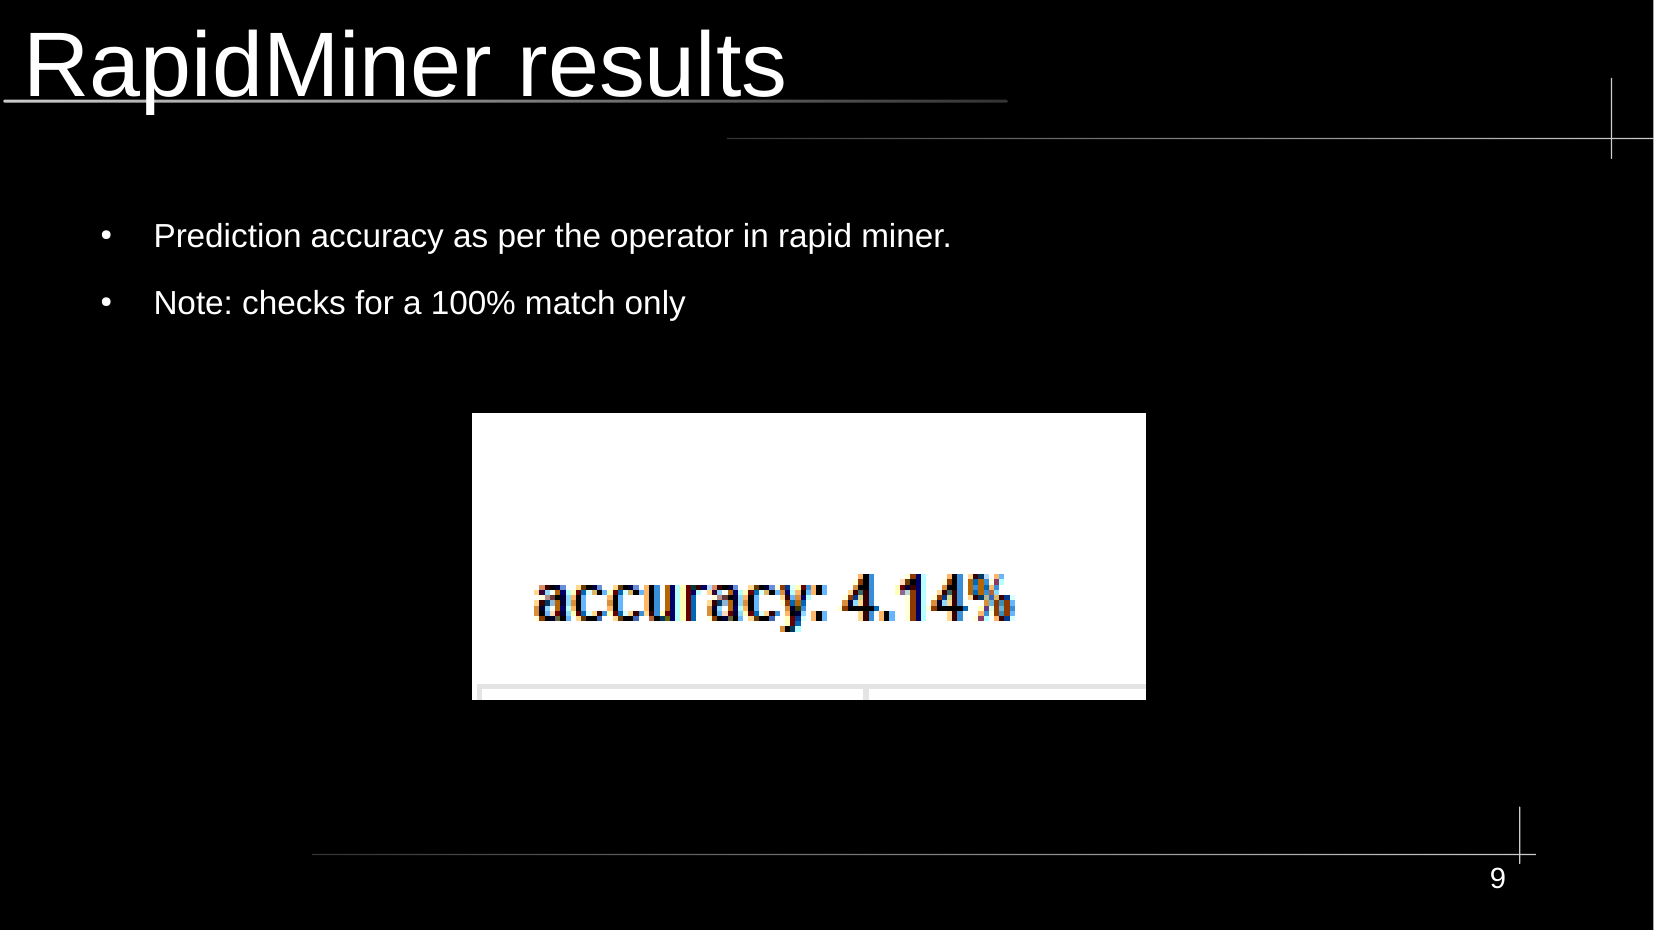

# RapidMiner results
Prediction accuracy as per the operator in rapid miner.
Note: checks for a 100% match only
9